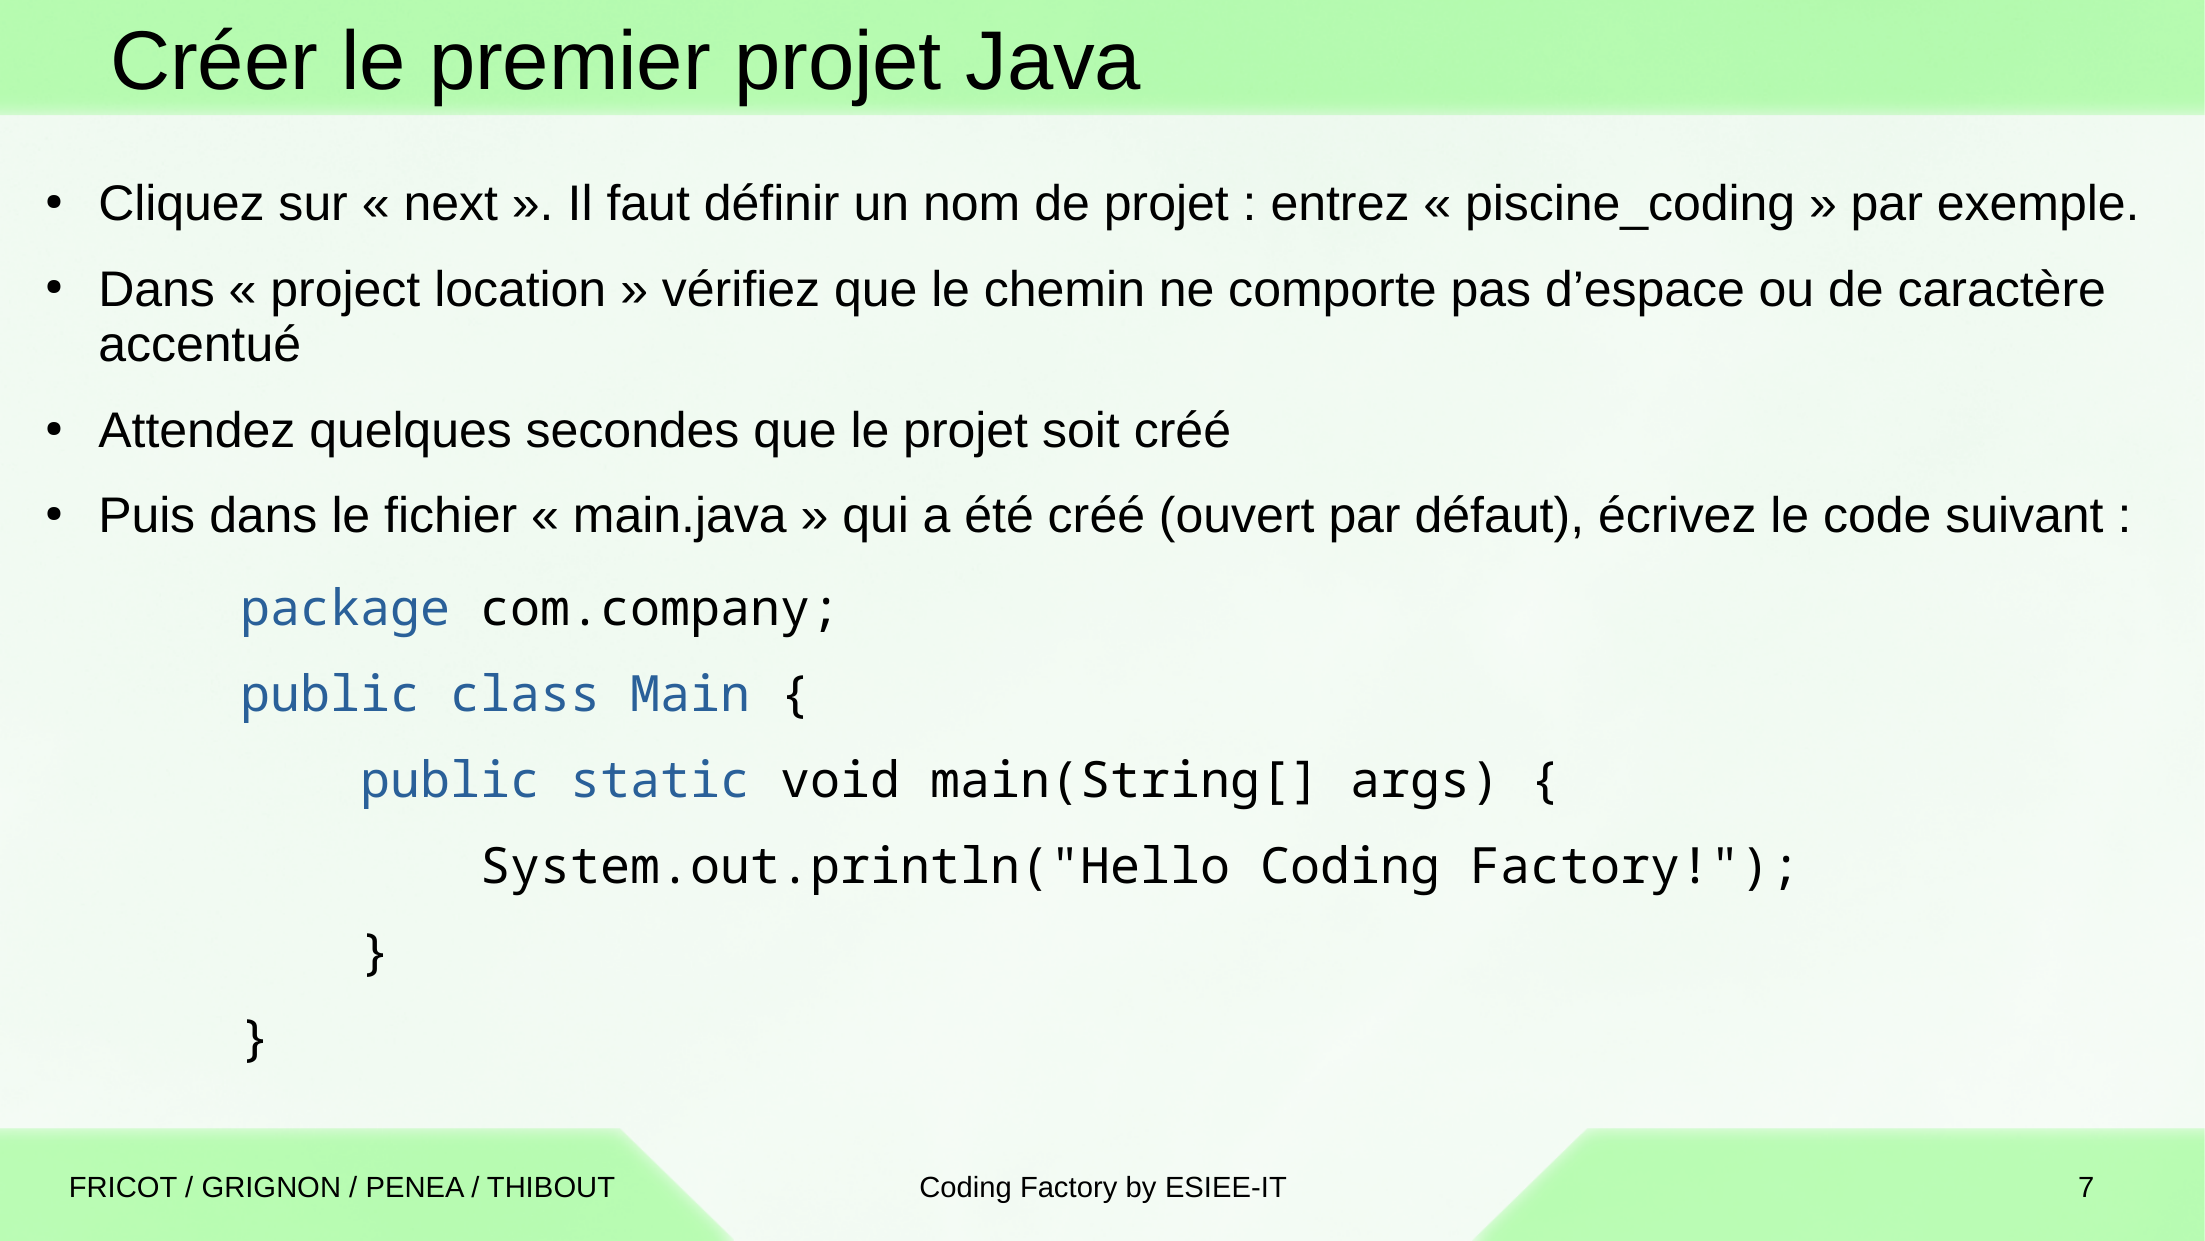

# Créer le premier projet Java
Cliquez sur « next ». Il faut définir un nom de projet : entrez « piscine_coding » par exemple.
Dans « project location » vérifiez que le chemin ne comporte pas d’espace ou de caractère accentué
Attendez quelques secondes que le projet soit créé
Puis dans le fichier « main.java » qui a été créé (ouvert par défaut), écrivez le code suivant :
package com.company;
public class Main {
 public static void main(String[] args) {
 System.out.println("Hello Coding Factory!");
 }
}
FRICOT / GRIGNON / PENEA / THIBOUT
Coding Factory by ESIEE-IT
7